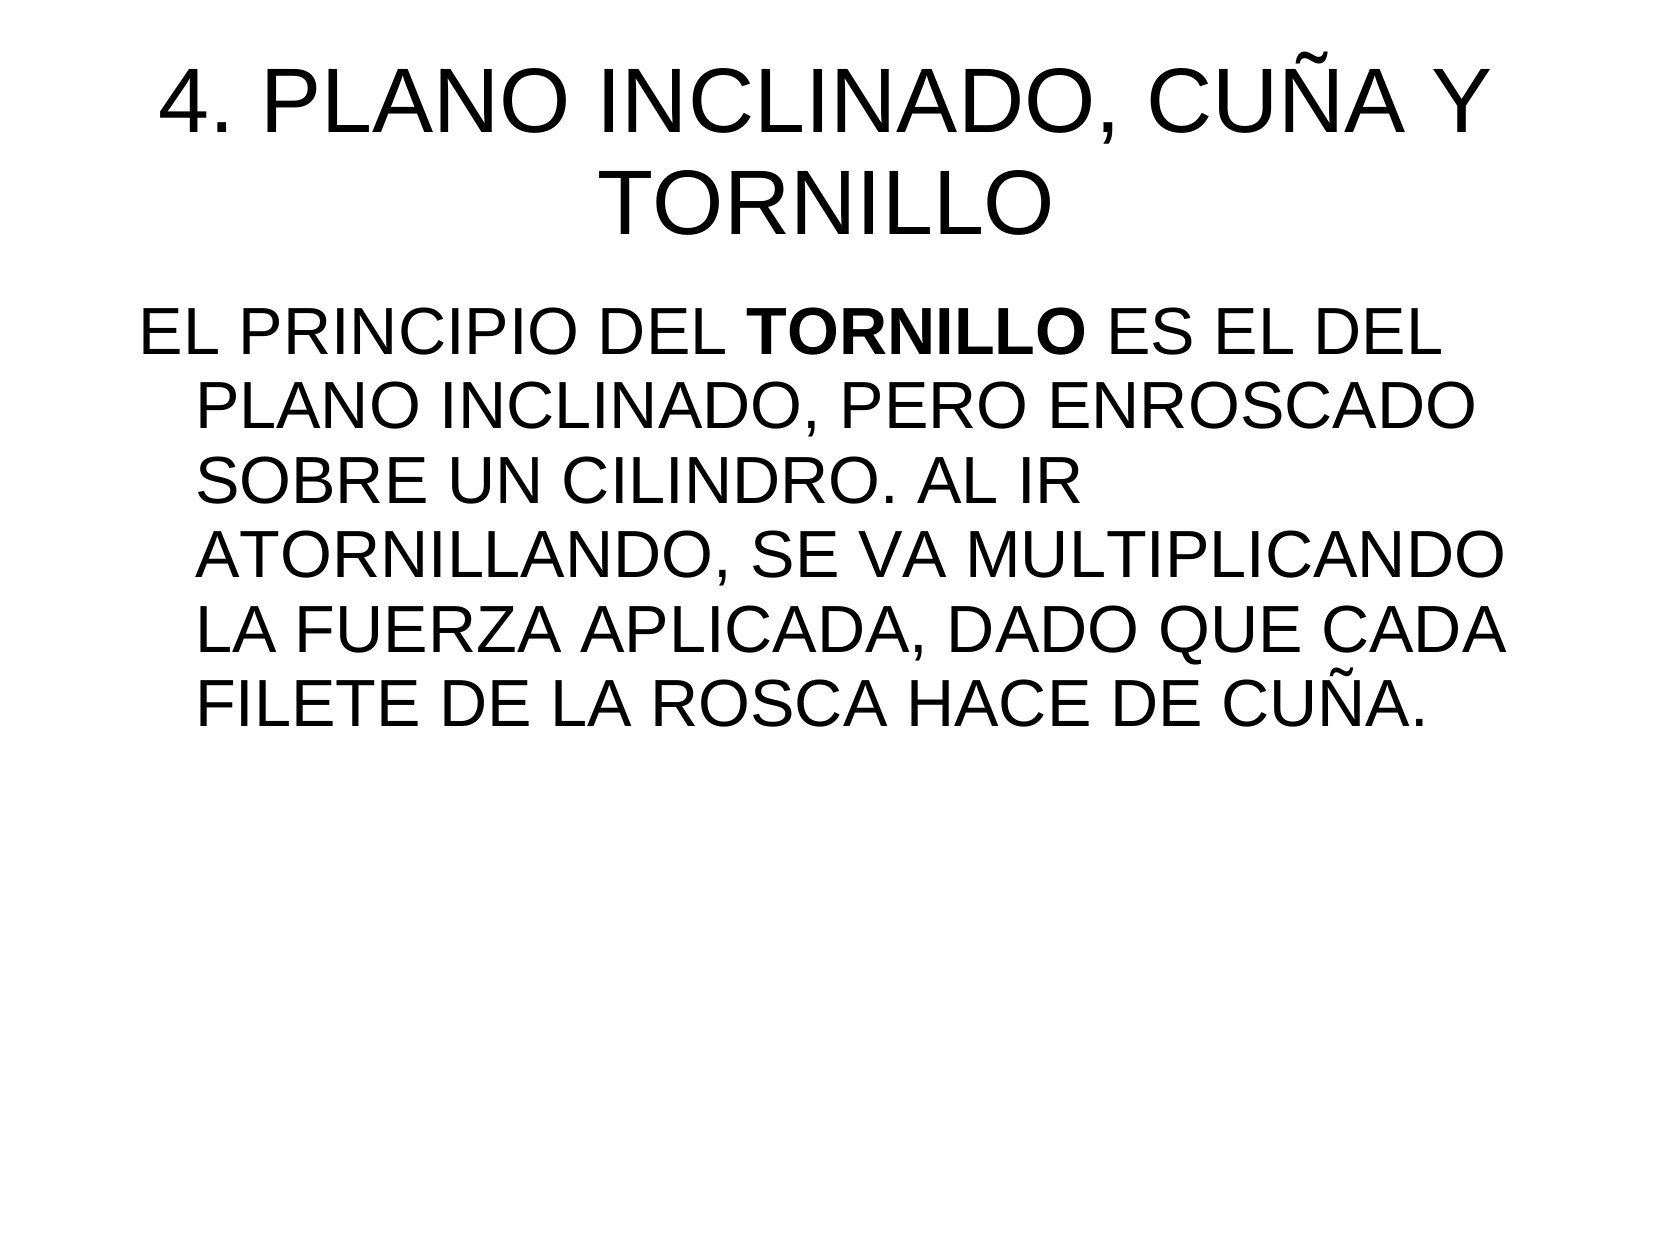

# 4. PLANO INCLINADO, CUÑA Y TORNILLO
EL PRINCIPIO DEL TORNILLO ES EL DEL PLANO INCLINADO, PERO ENROSCADO SOBRE UN CILINDRO. AL IR ATORNILLANDO, SE VA MULTIPLICANDO LA FUERZA APLICADA, DADO QUE CADA FILETE DE LA ROSCA HACE DE CUÑA.